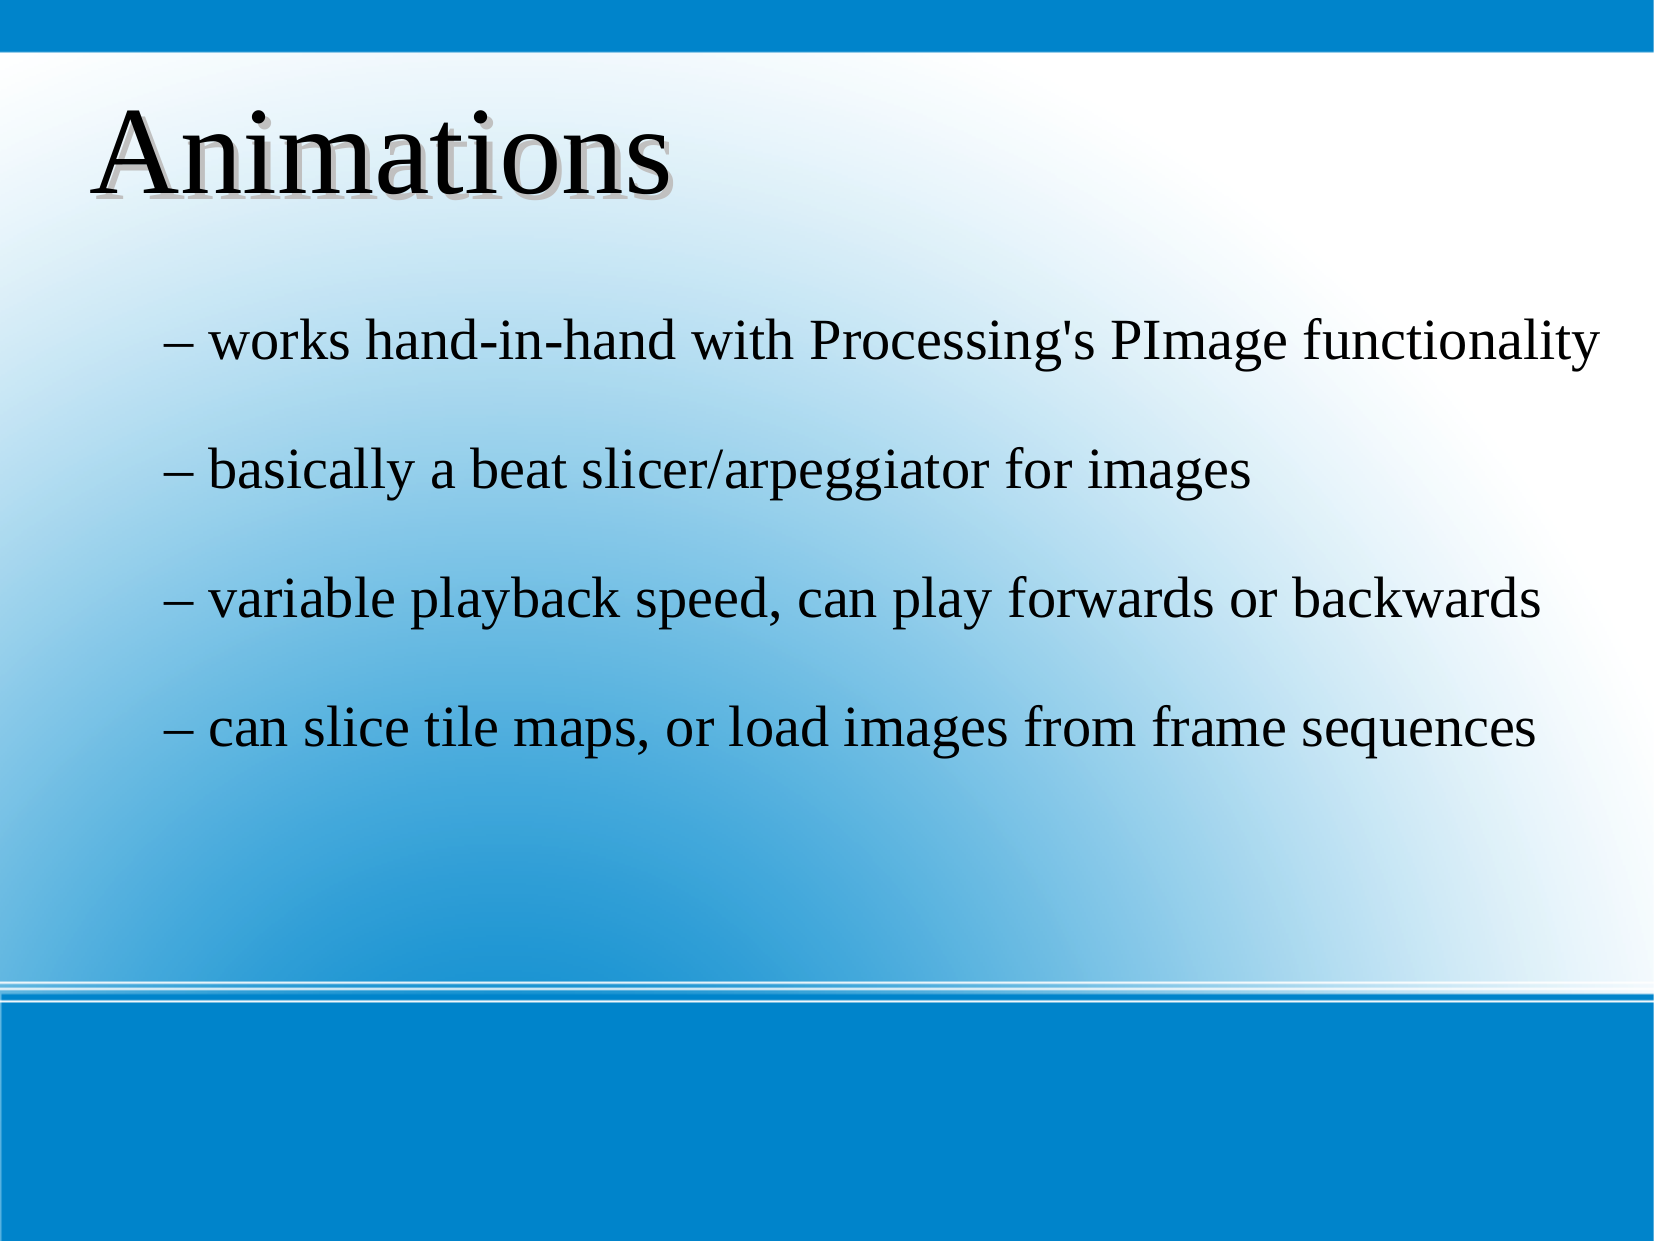

Animations
– works hand-in-hand with Processing's PImage functionality
– basically a beat slicer/arpeggiator for images
– variable playback speed, can play forwards or backwards
– can slice tile maps, or load images from frame sequences